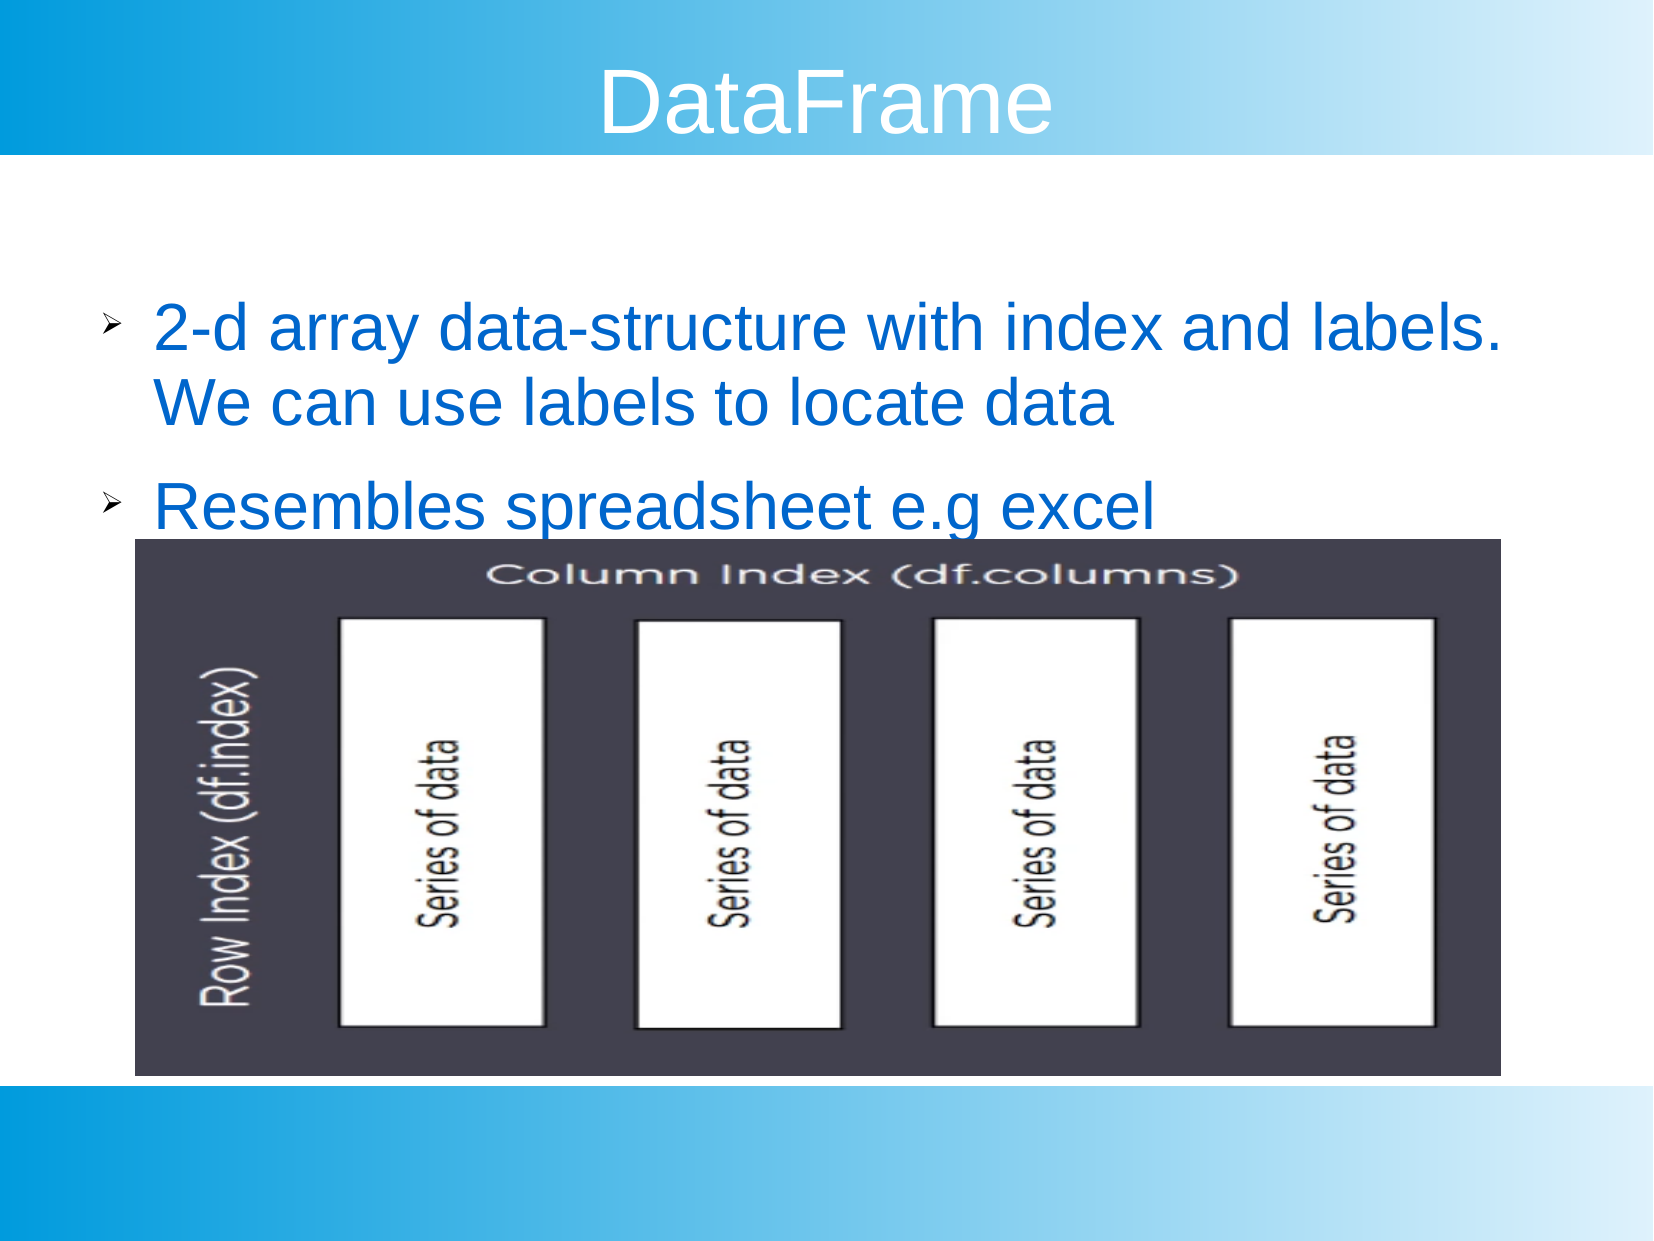

# DataFrame
2-d array data-structure with index and labels. We can use labels to locate data
Resembles spreadsheet e.g excel